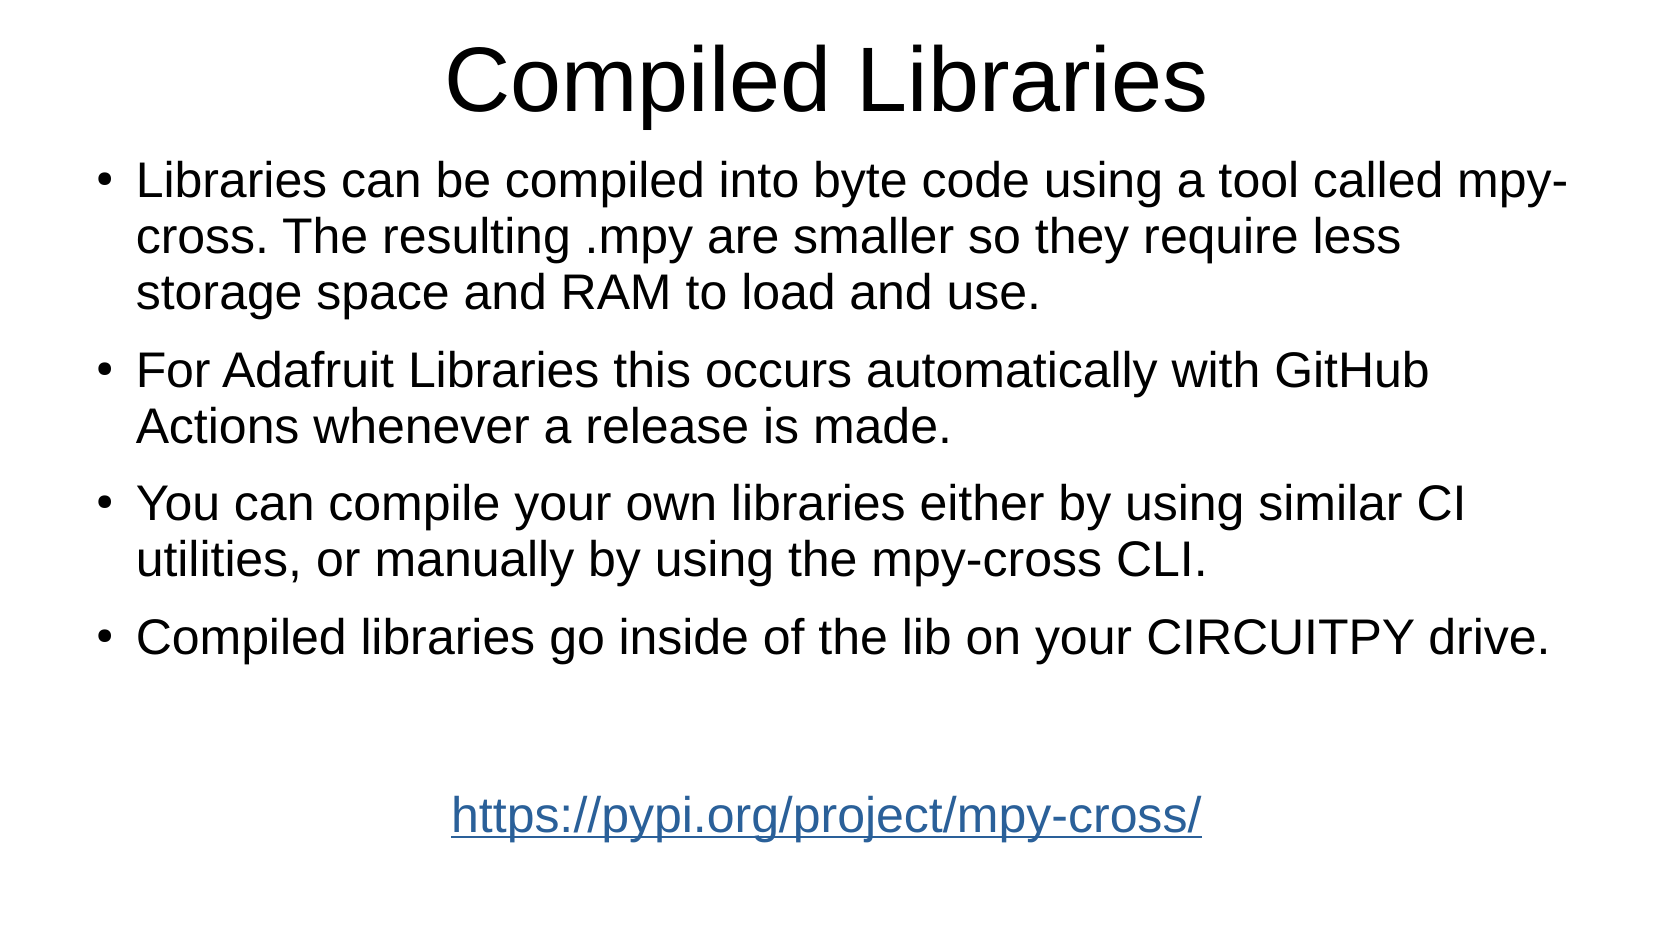

# Compiled Libraries
Libraries can be compiled into byte code using a tool called mpy-cross. The resulting .mpy are smaller so they require less storage space and RAM to load and use.
For Adafruit Libraries this occurs automatically with GitHub Actions whenever a release is made.
You can compile your own libraries either by using similar CI utilities, or manually by using the mpy-cross CLI.
Compiled libraries go inside of the lib on your CIRCUITPY drive.
https://pypi.org/project/mpy-cross/